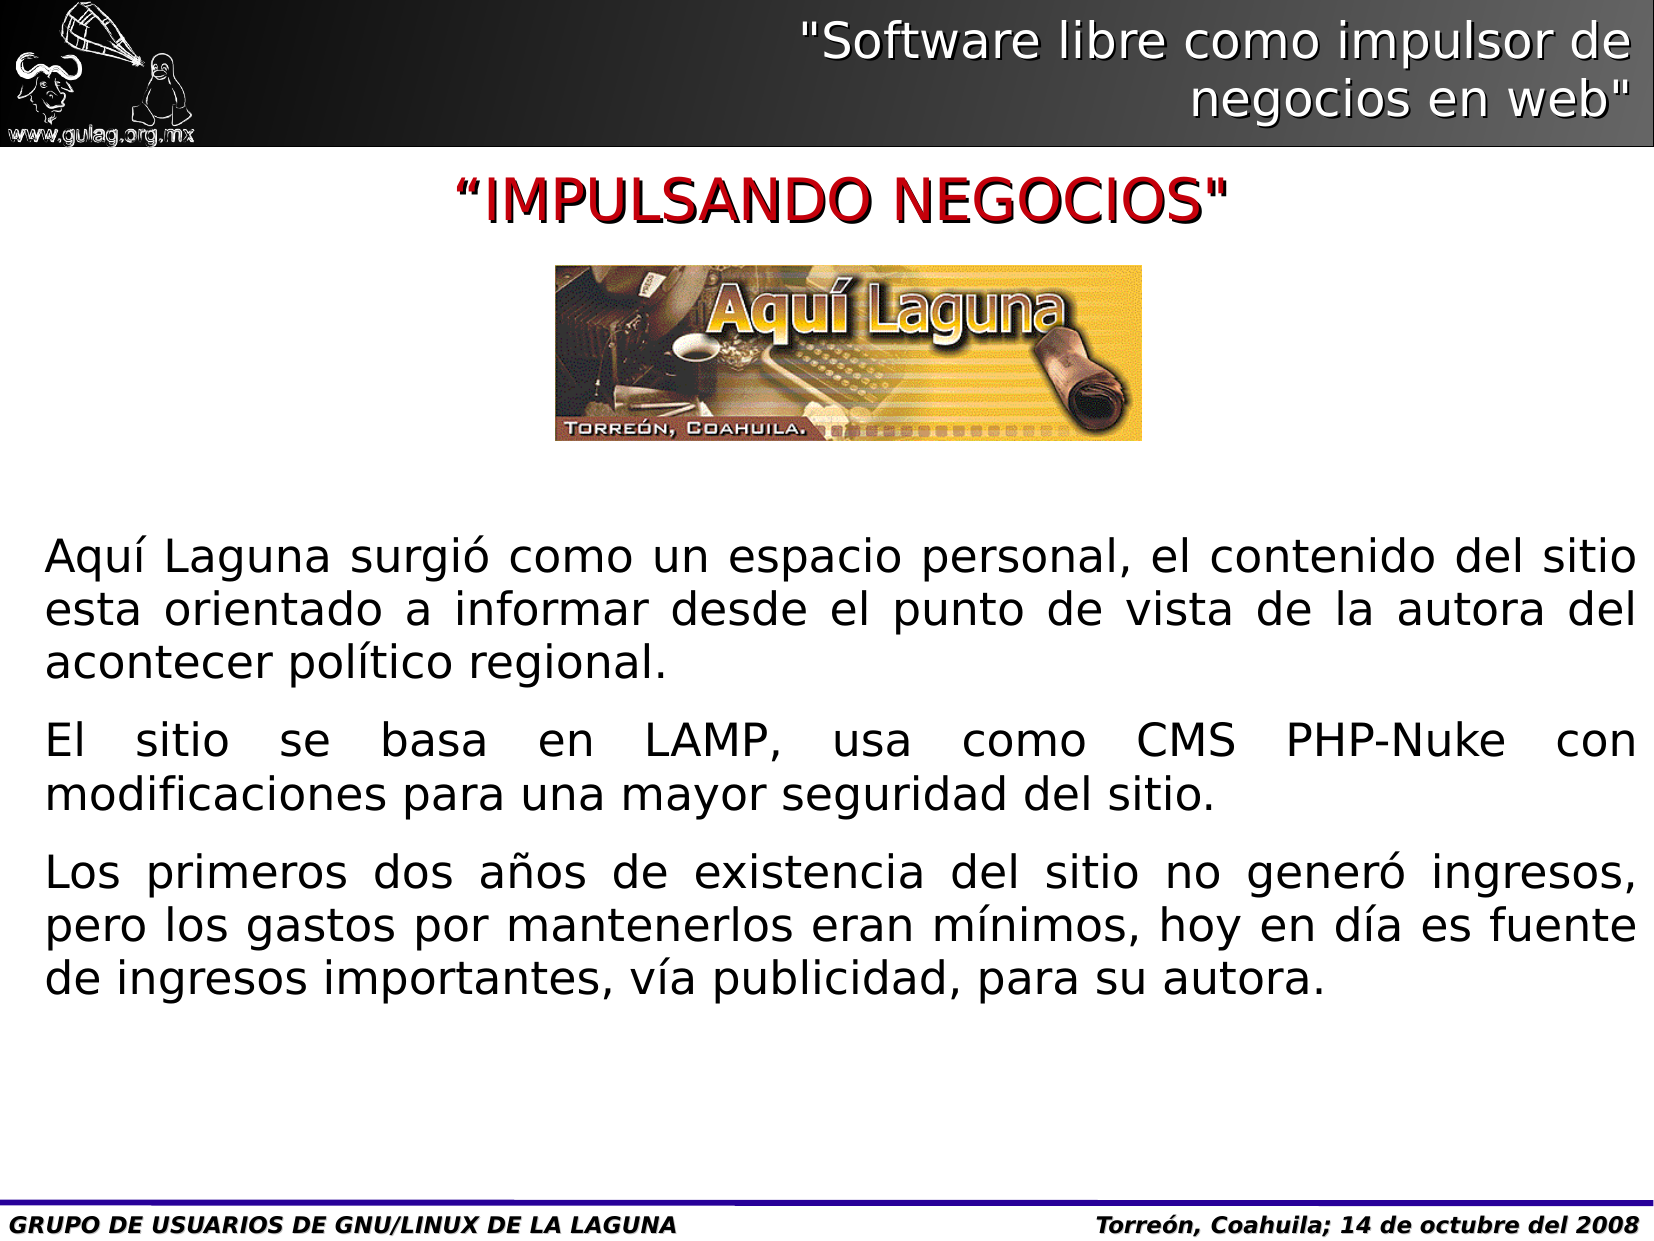

"Software libre como impulsor de negocios en web"
GRUPO DE USUARIOS DE GNU/LINUX DE LA LAGUNA
Torreón, Coahuila; 14 de octubre del 2008
“IMPULSANDO NEGOCIOS"
Aquí Laguna surgió como un espacio personal, el contenido del sitio esta orientado a informar desde el punto de vista de la autora del acontecer político regional.
El sitio se basa en LAMP, usa como CMS PHP-Nuke con modificaciones para una mayor seguridad del sitio.
Los primeros dos años de existencia del sitio no generó ingresos, pero los gastos por mantenerlos eran mínimos, hoy en día es fuente de ingresos importantes, vía publicidad, para su autora.